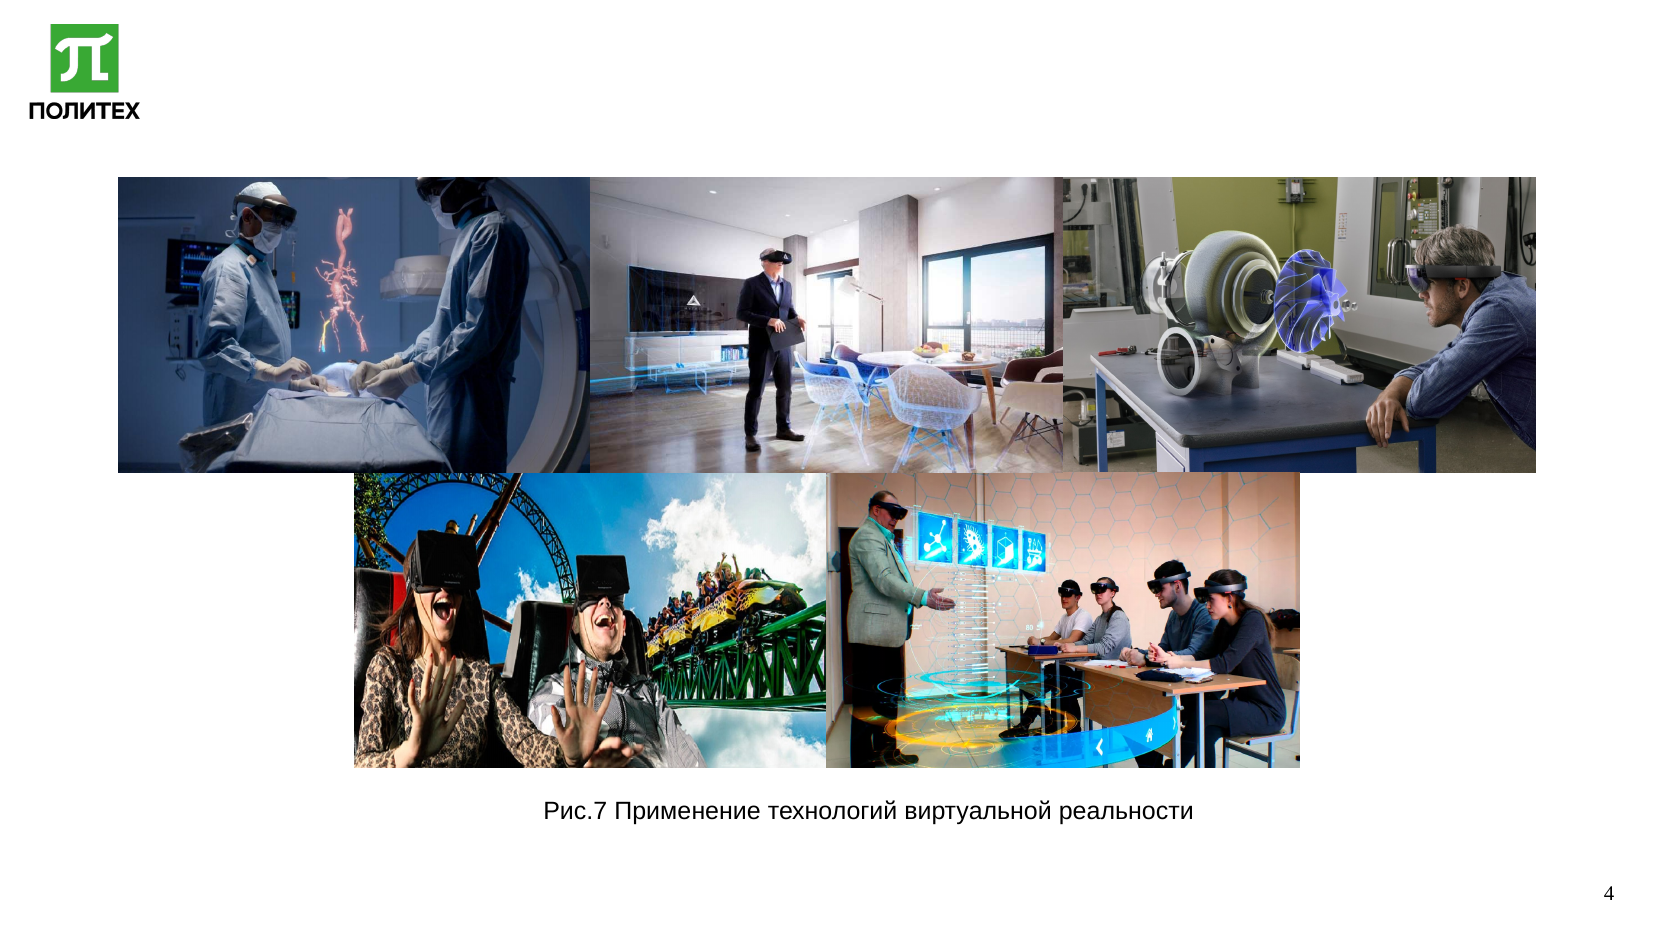

# Рис.7 Применение технологий виртуальной реальности
4